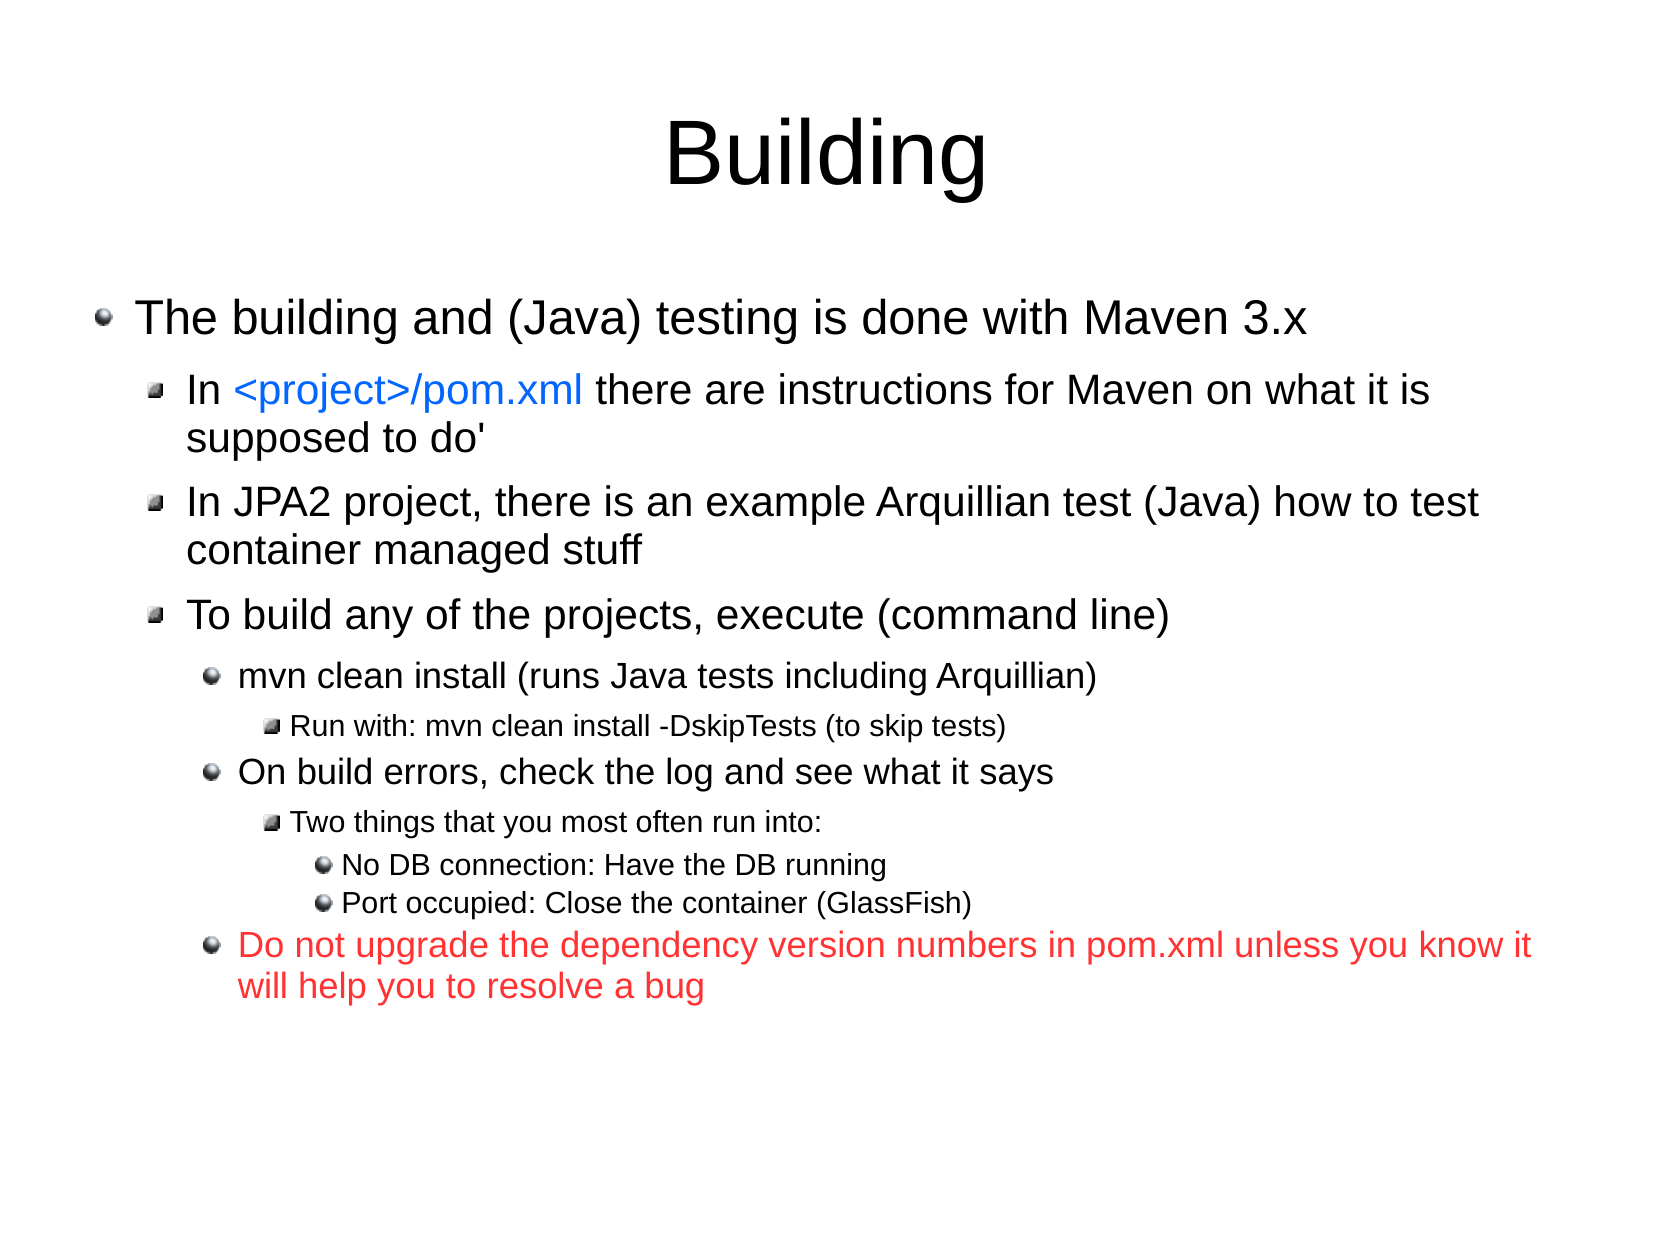

# Building
The building and (Java) testing is done with Maven 3.x
In <project>/pom.xml there are instructions for Maven on what it is supposed to do'
In JPA2 project, there is an example Arquillian test (Java) how to test container managed stuff
To build any of the projects, execute (command line)
mvn clean install (runs Java tests including Arquillian)
Run with: mvn clean install -DskipTests (to skip tests)
On build errors, check the log and see what it says
Two things that you most often run into:
No DB connection: Have the DB running
Port occupied: Close the container (GlassFish)
Do not upgrade the dependency version numbers in pom.xml unless you know it will help you to resolve a bug